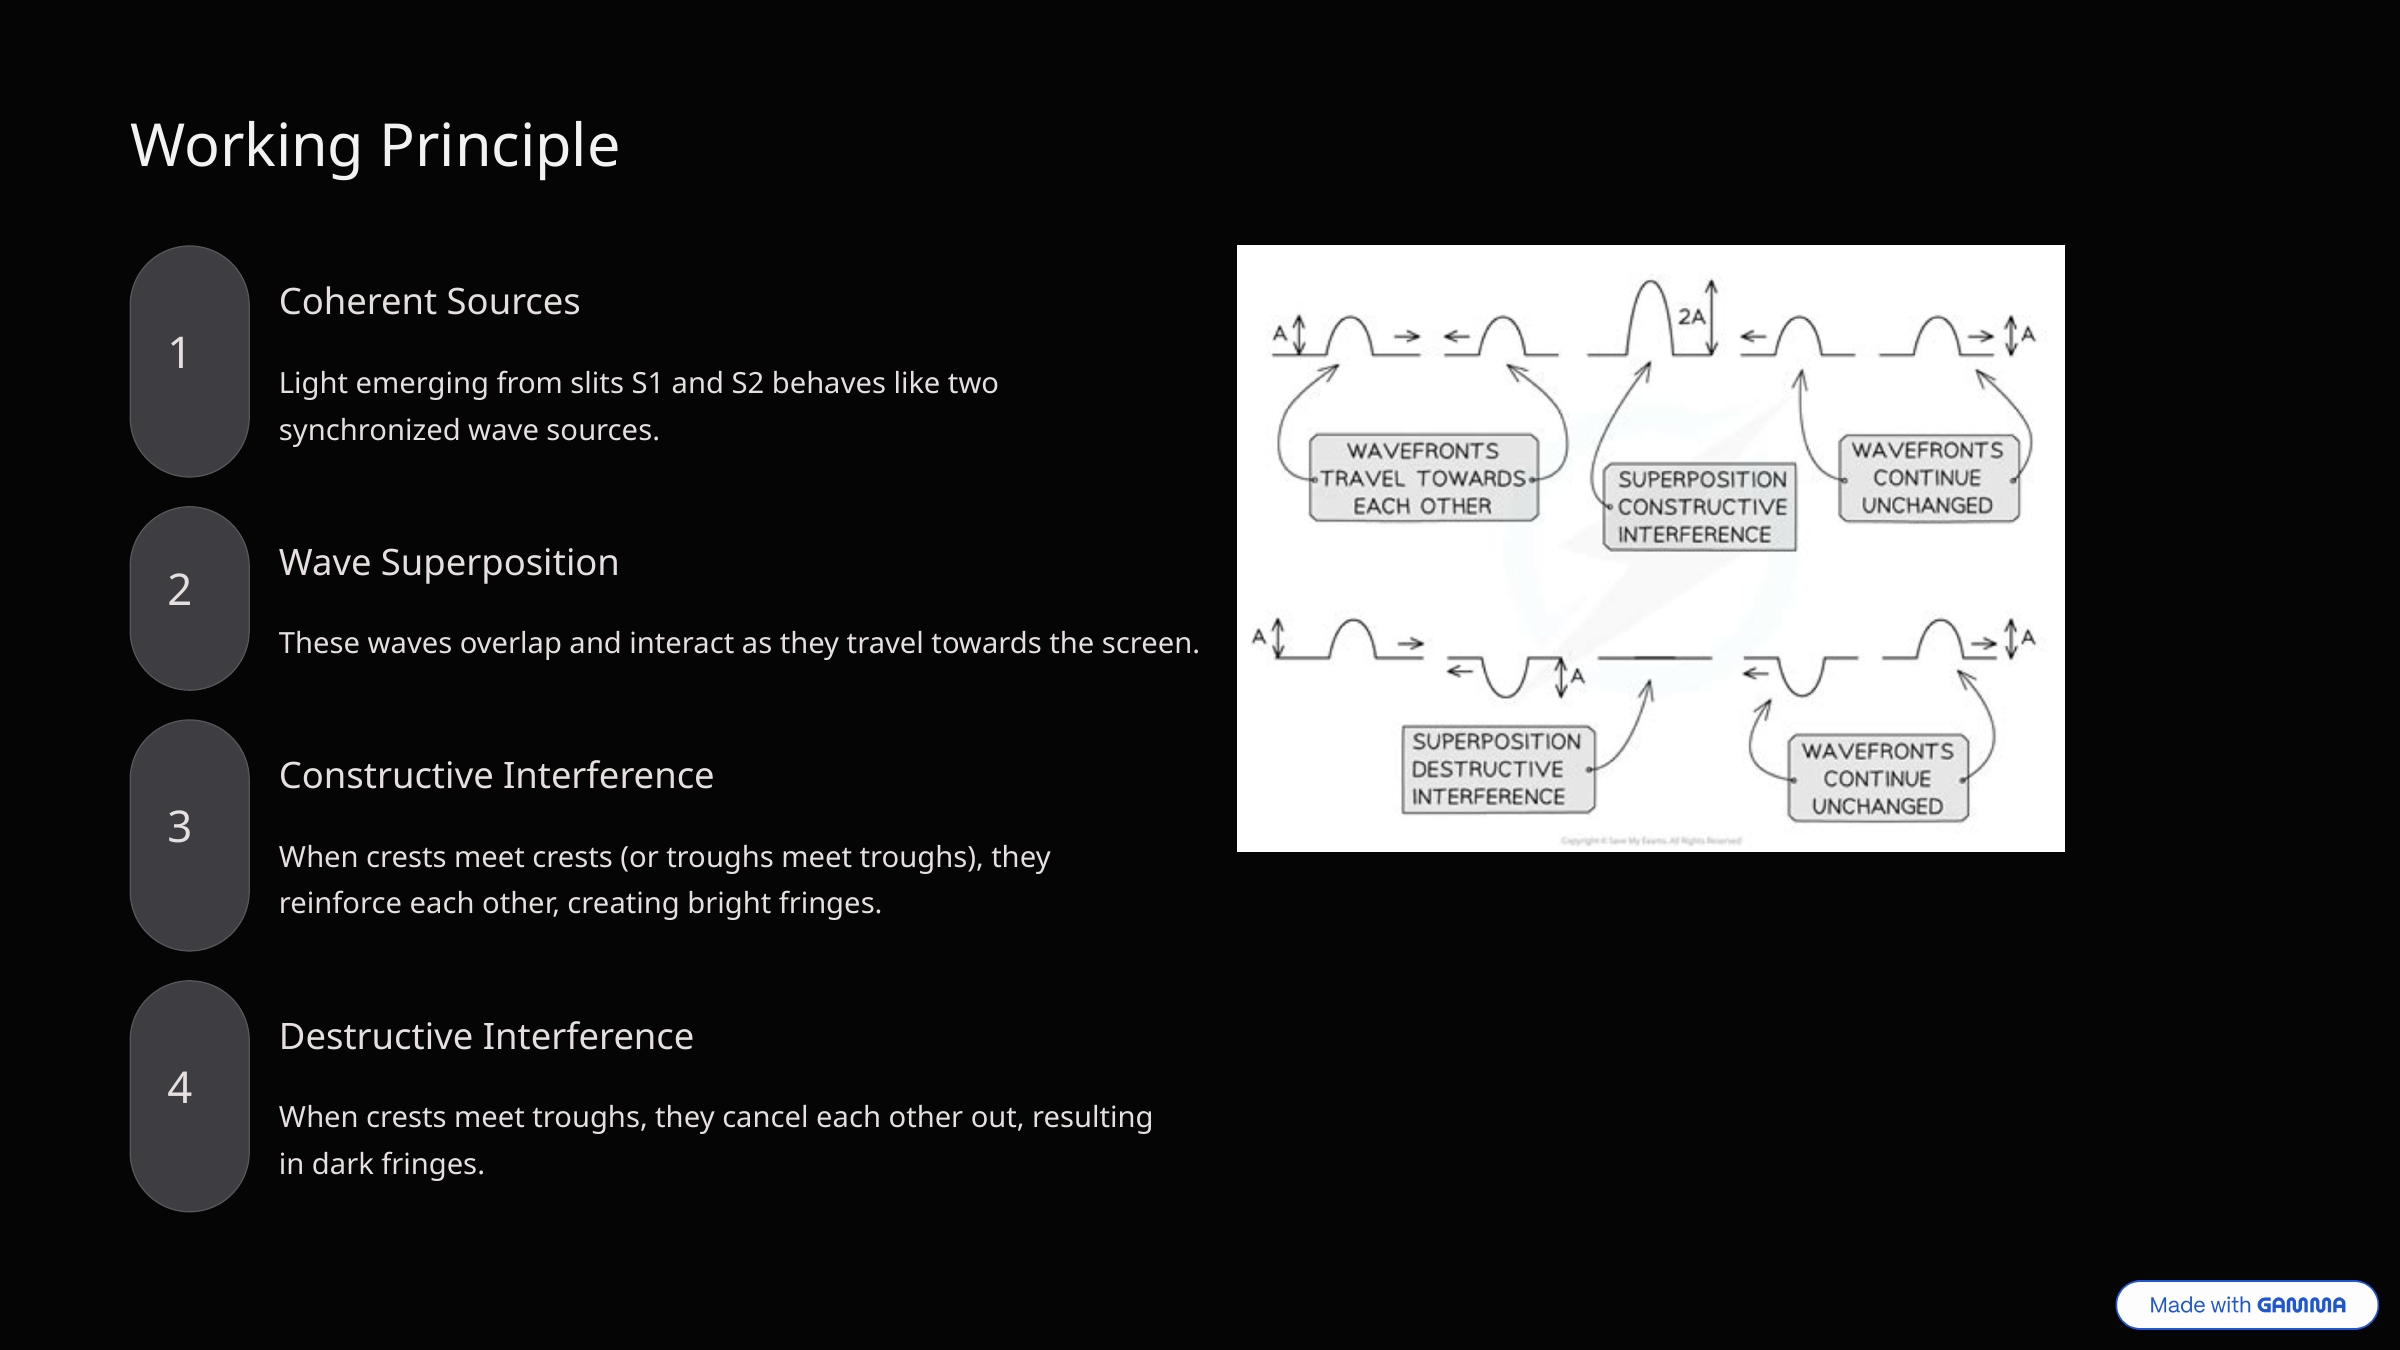

Working Principle
Coherent Sources
1
Light emerging from slits S1 and S2 behaves like two synchronized wave sources.
Wave Superposition
2
These waves overlap and interact as they travel towards the screen.
Constructive Interference
3
When crests meet crests (or troughs meet troughs), they reinforce each other, creating bright fringes.
Destructive Interference
4
When crests meet troughs, they cancel each other out, resulting in dark fringes.